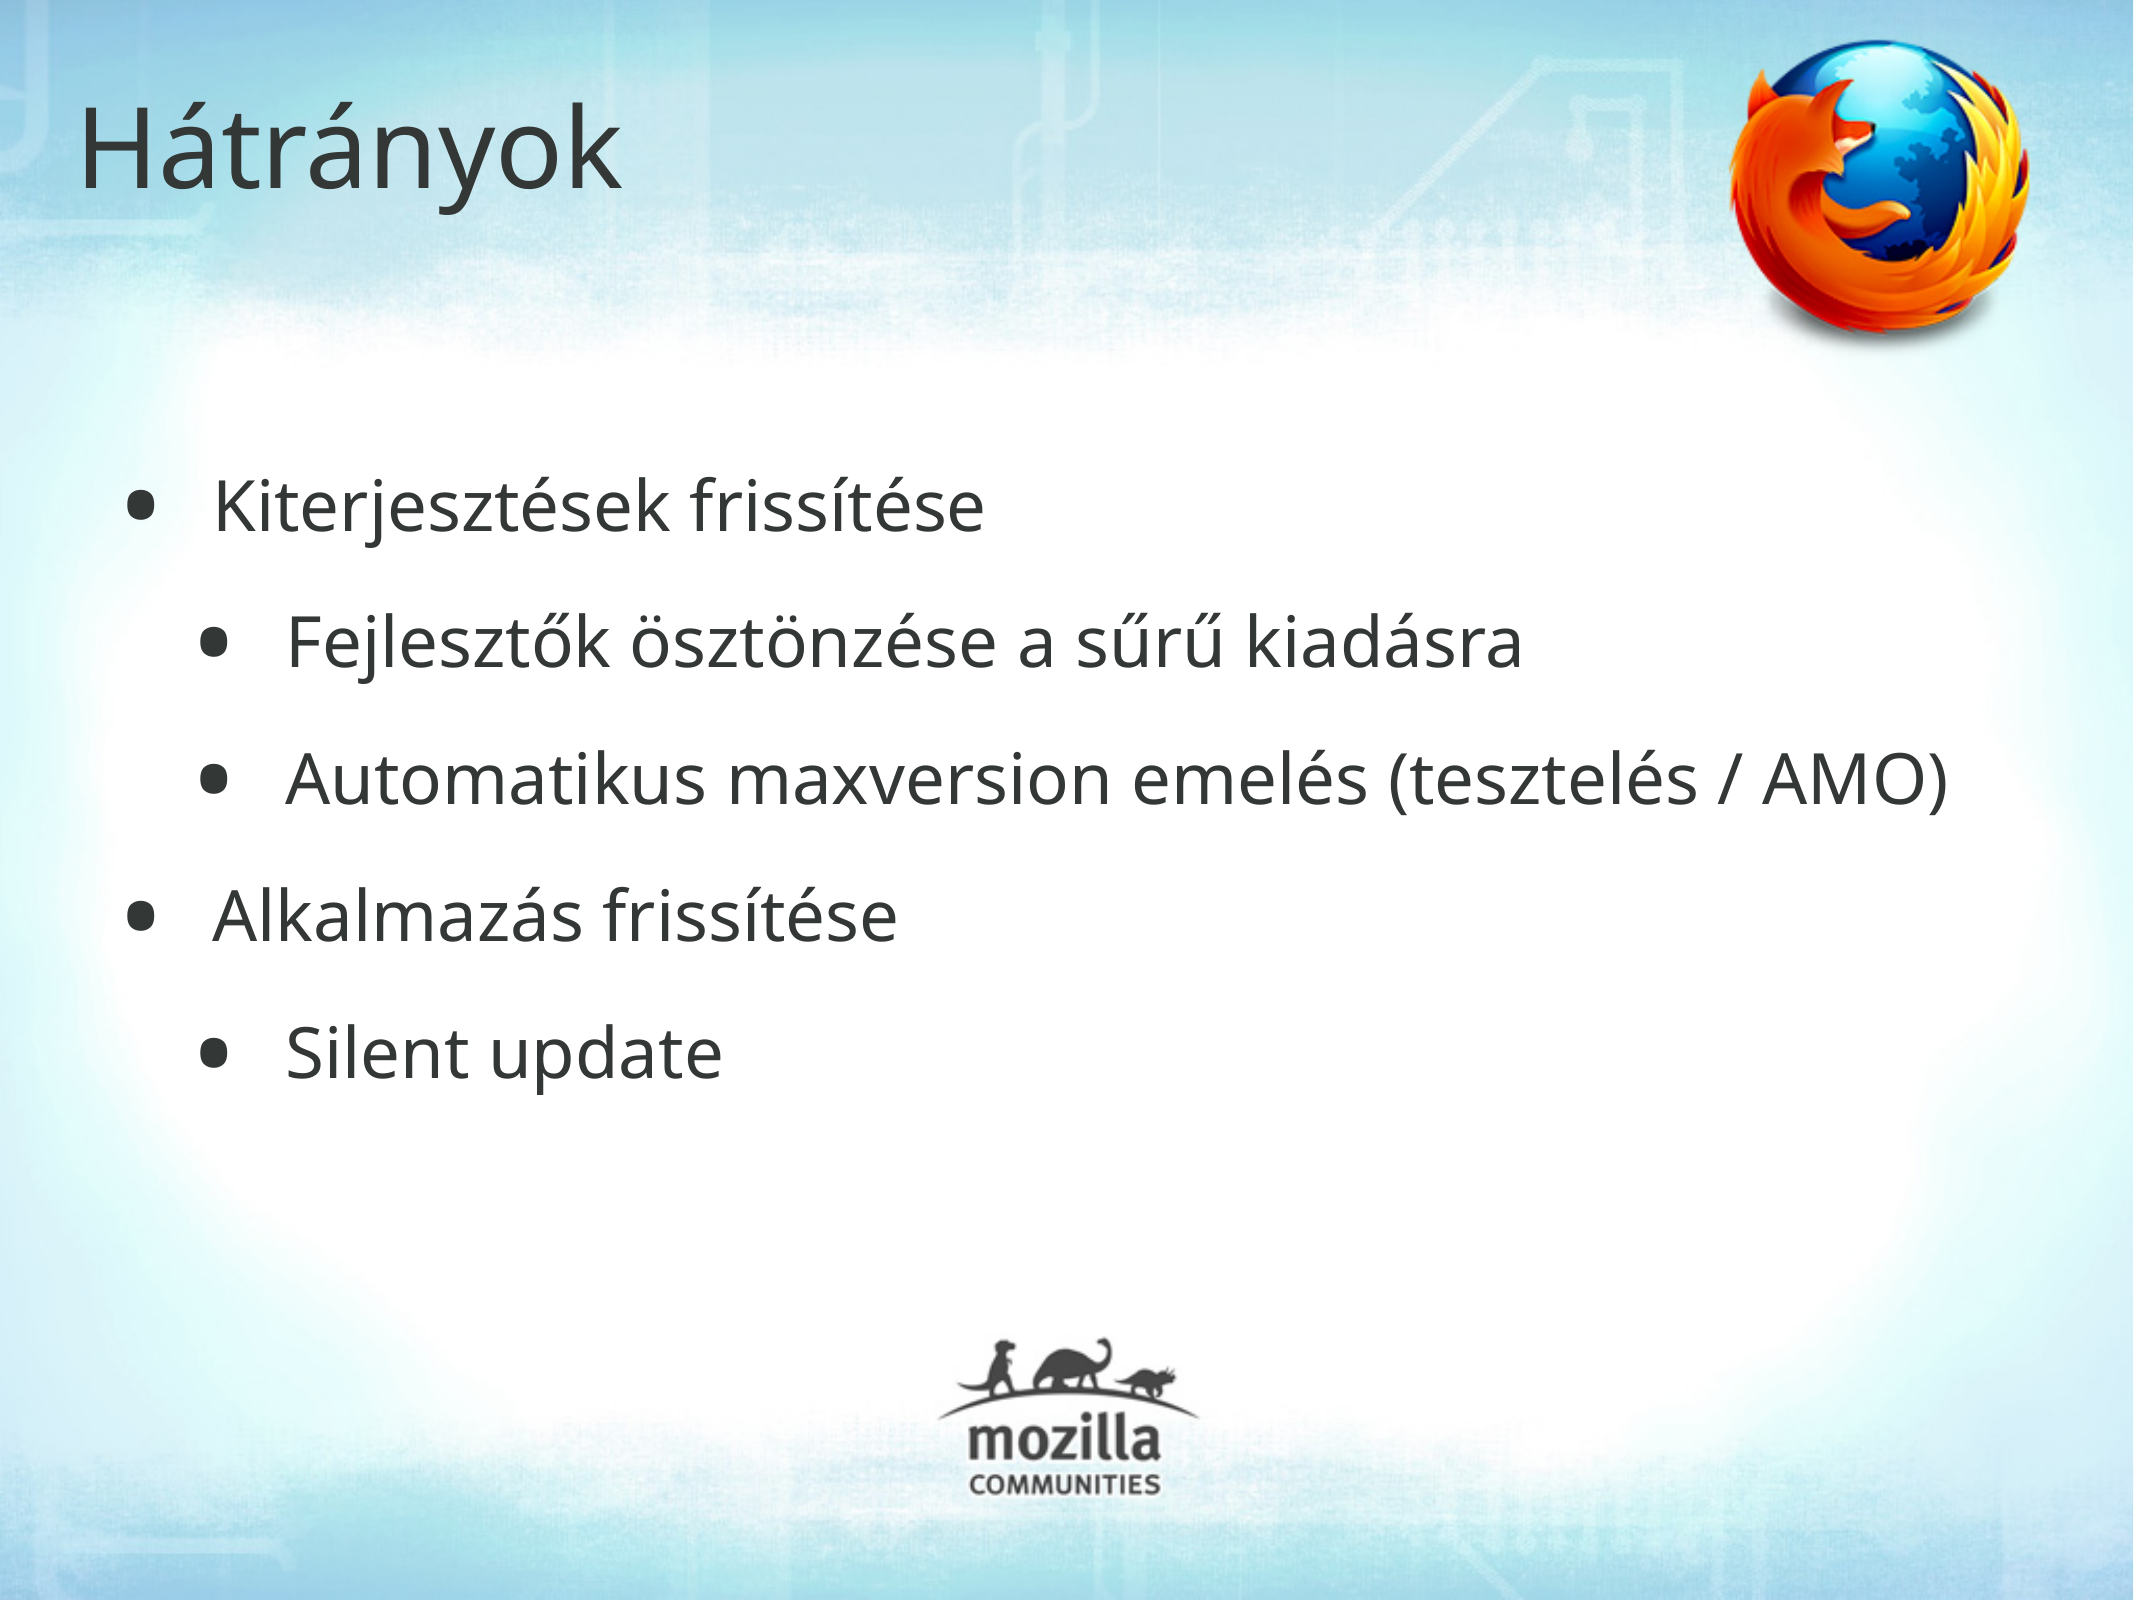

# Hátrányok
Kiterjesztések frissítése
Fejlesztők ösztönzése a sűrű kiadásra
Automatikus maxversion emelés (tesztelés / AMO)
Alkalmazás frissítése
Silent update